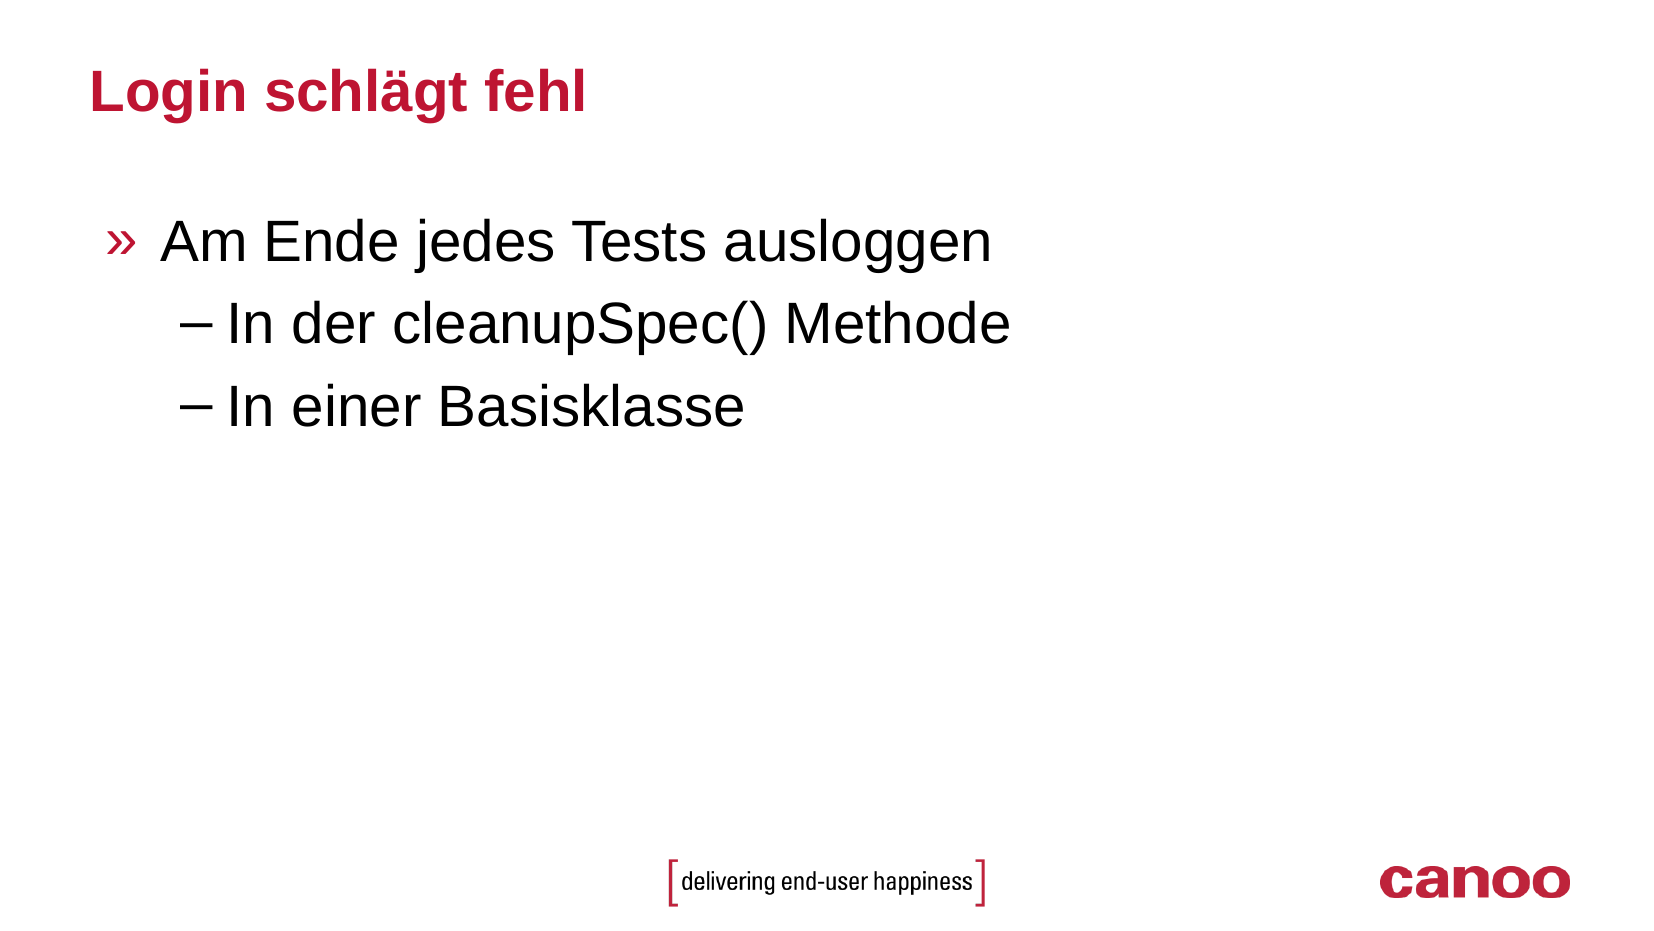

# Login schlägt fehl
Am Ende jedes Tests ausloggen
In der cleanupSpec() Methode
In einer Basisklasse